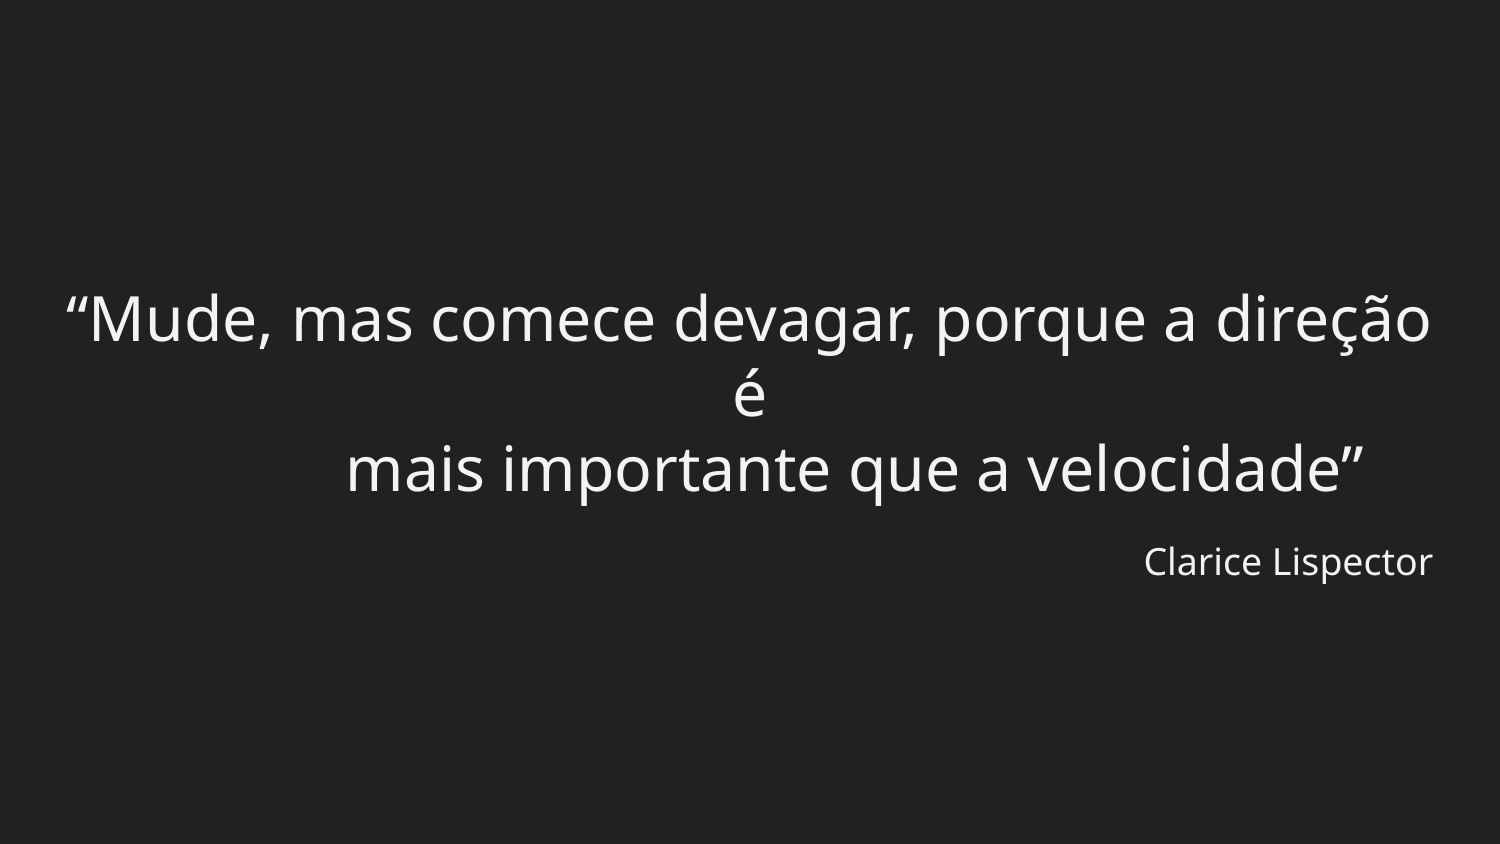

# “Mude, mas comece devagar, porque a direção é mais importante que a velocidade”
Clarice Lispector